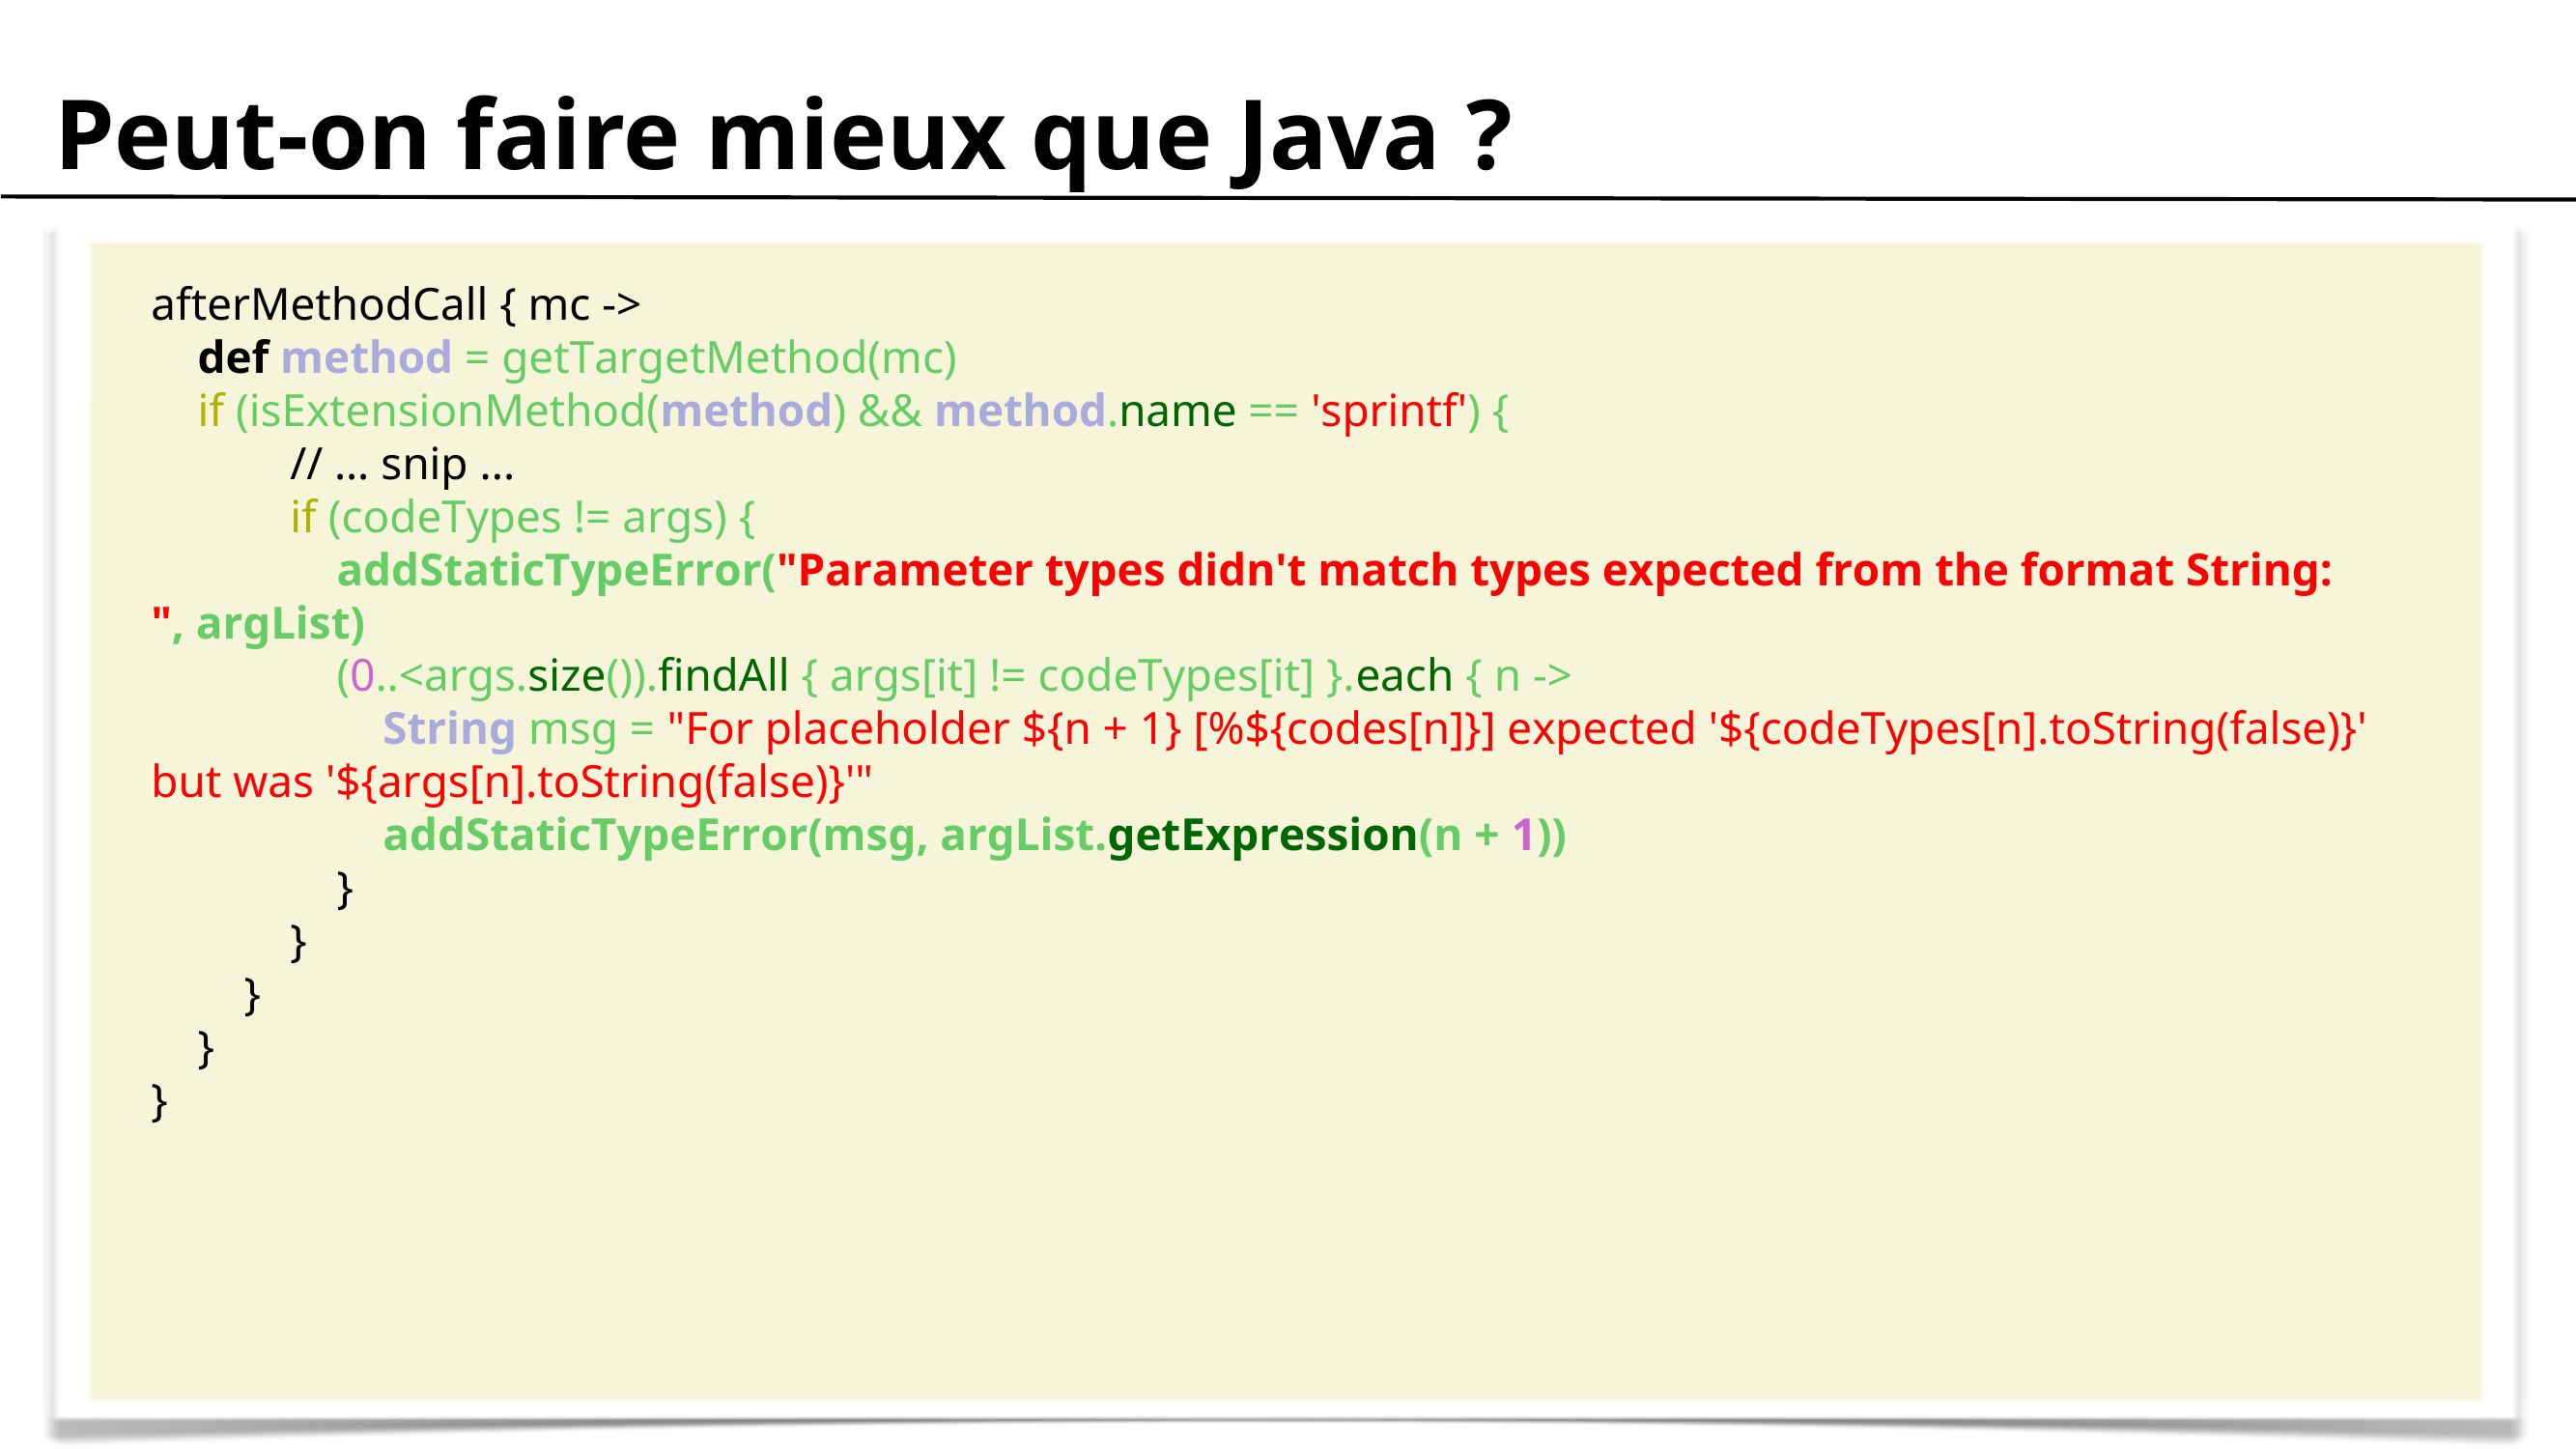

# Peut-on faire mieux que Java ?
afterMethodCall { mc ->
 def method = getTargetMethod(mc)
 if (isExtensionMethod(method) && method.name == 'sprintf') {
 // … snip ...
 if (codeTypes != args) {
 addStaticTypeError("Parameter types didn't match types expected from the format String: ", argList)
 (0..<args.size()).findAll { args[it] != codeTypes[it] }.each { n ->
 String msg = "For placeholder ${n + 1} [%${codes[n]}] expected '${codeTypes[n].toString(false)}' but was '${args[n].toString(false)}'"
 addStaticTypeError(msg, argList.getExpression(n + 1))
 }
 }
 }
 }
}